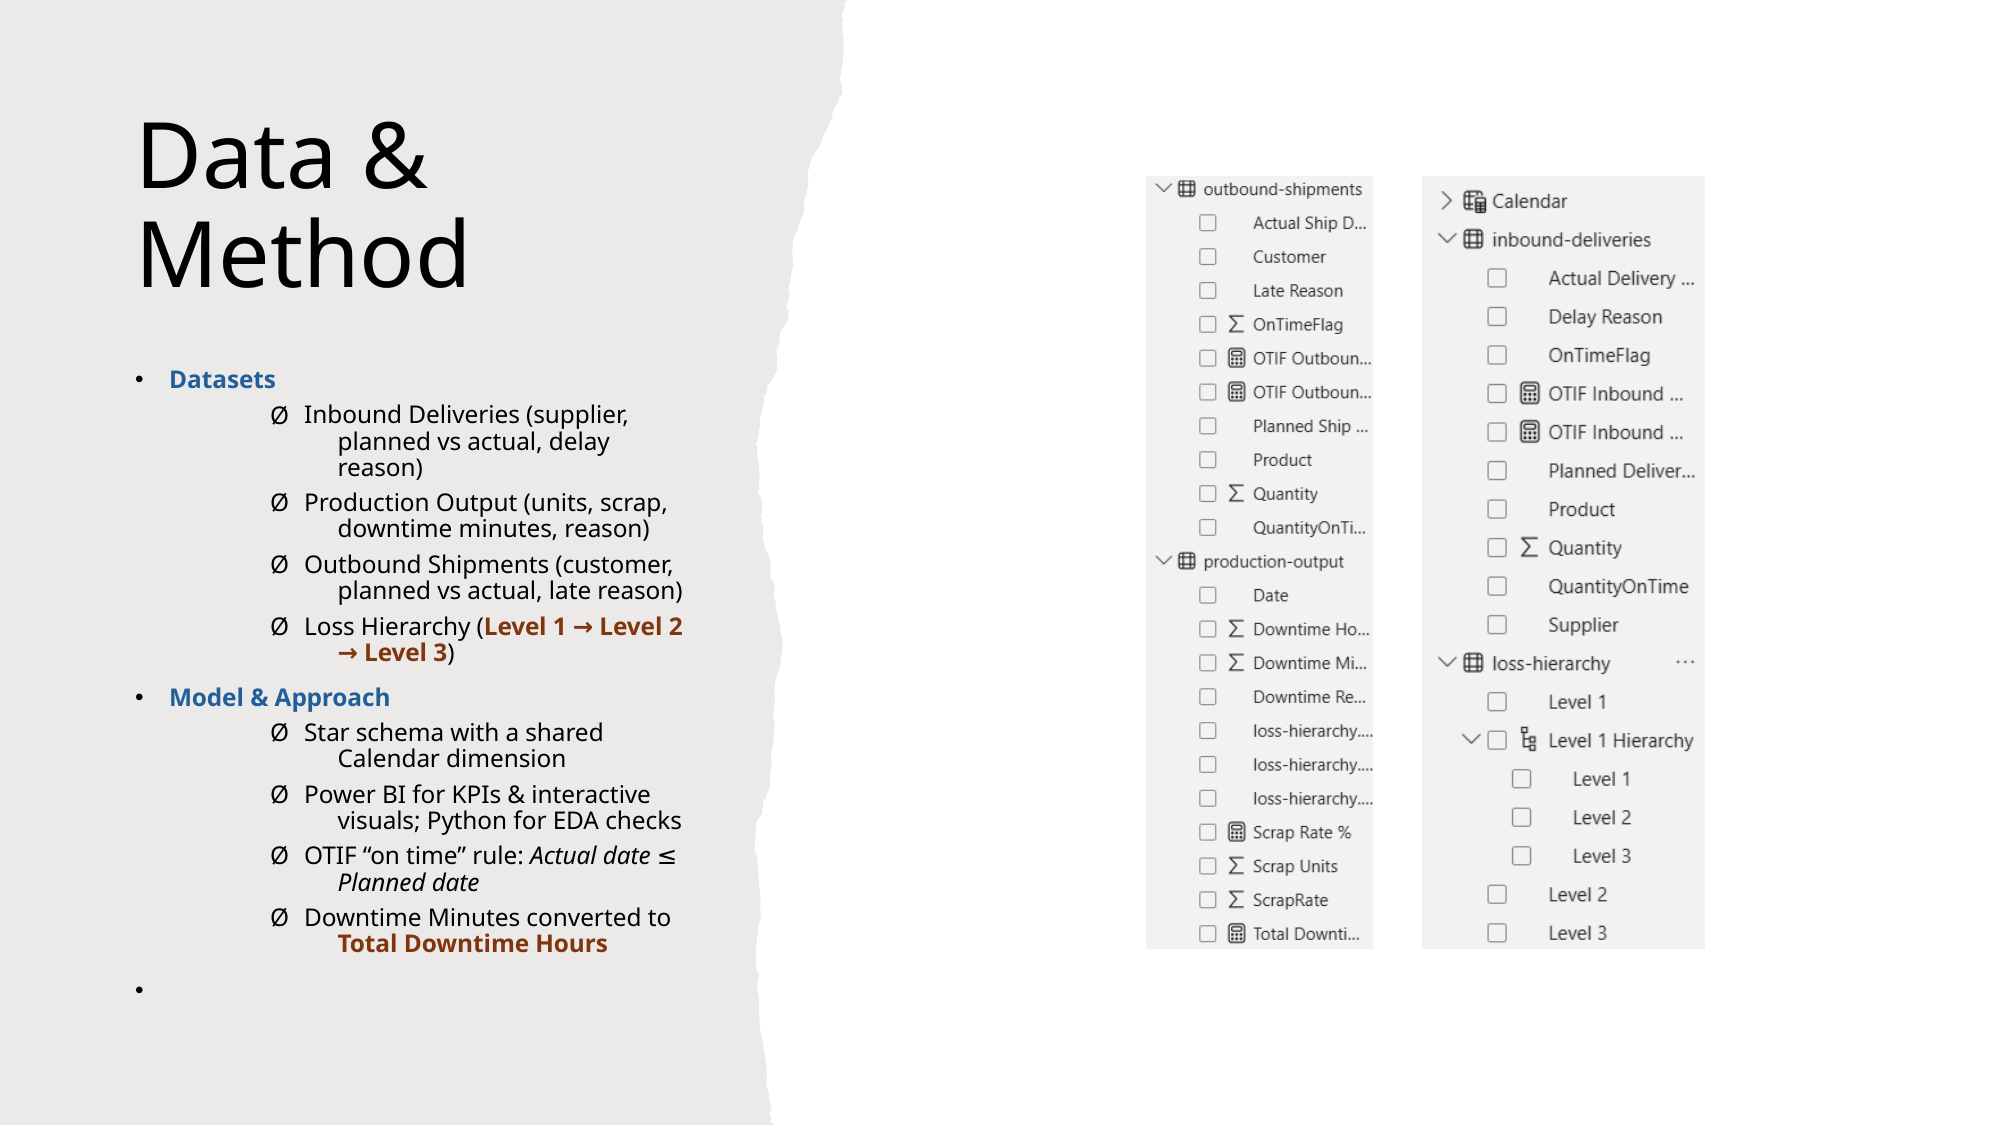

# Data & Method
Datasets
Inbound Deliveries (supplier, planned vs actual, delay reason)
Production Output (units, scrap, downtime minutes, reason)
Outbound Shipments (customer, planned vs actual, late reason)
Loss Hierarchy (Level 1 → Level 2 → Level 3)
Model & Approach
Star schema with a shared Calendar dimension
Power BI for KPIs & interactive visuals; Python for EDA checks
OTIF “on time” rule: Actual date ≤ Planned date
Downtime Minutes converted to Total Downtime Hours